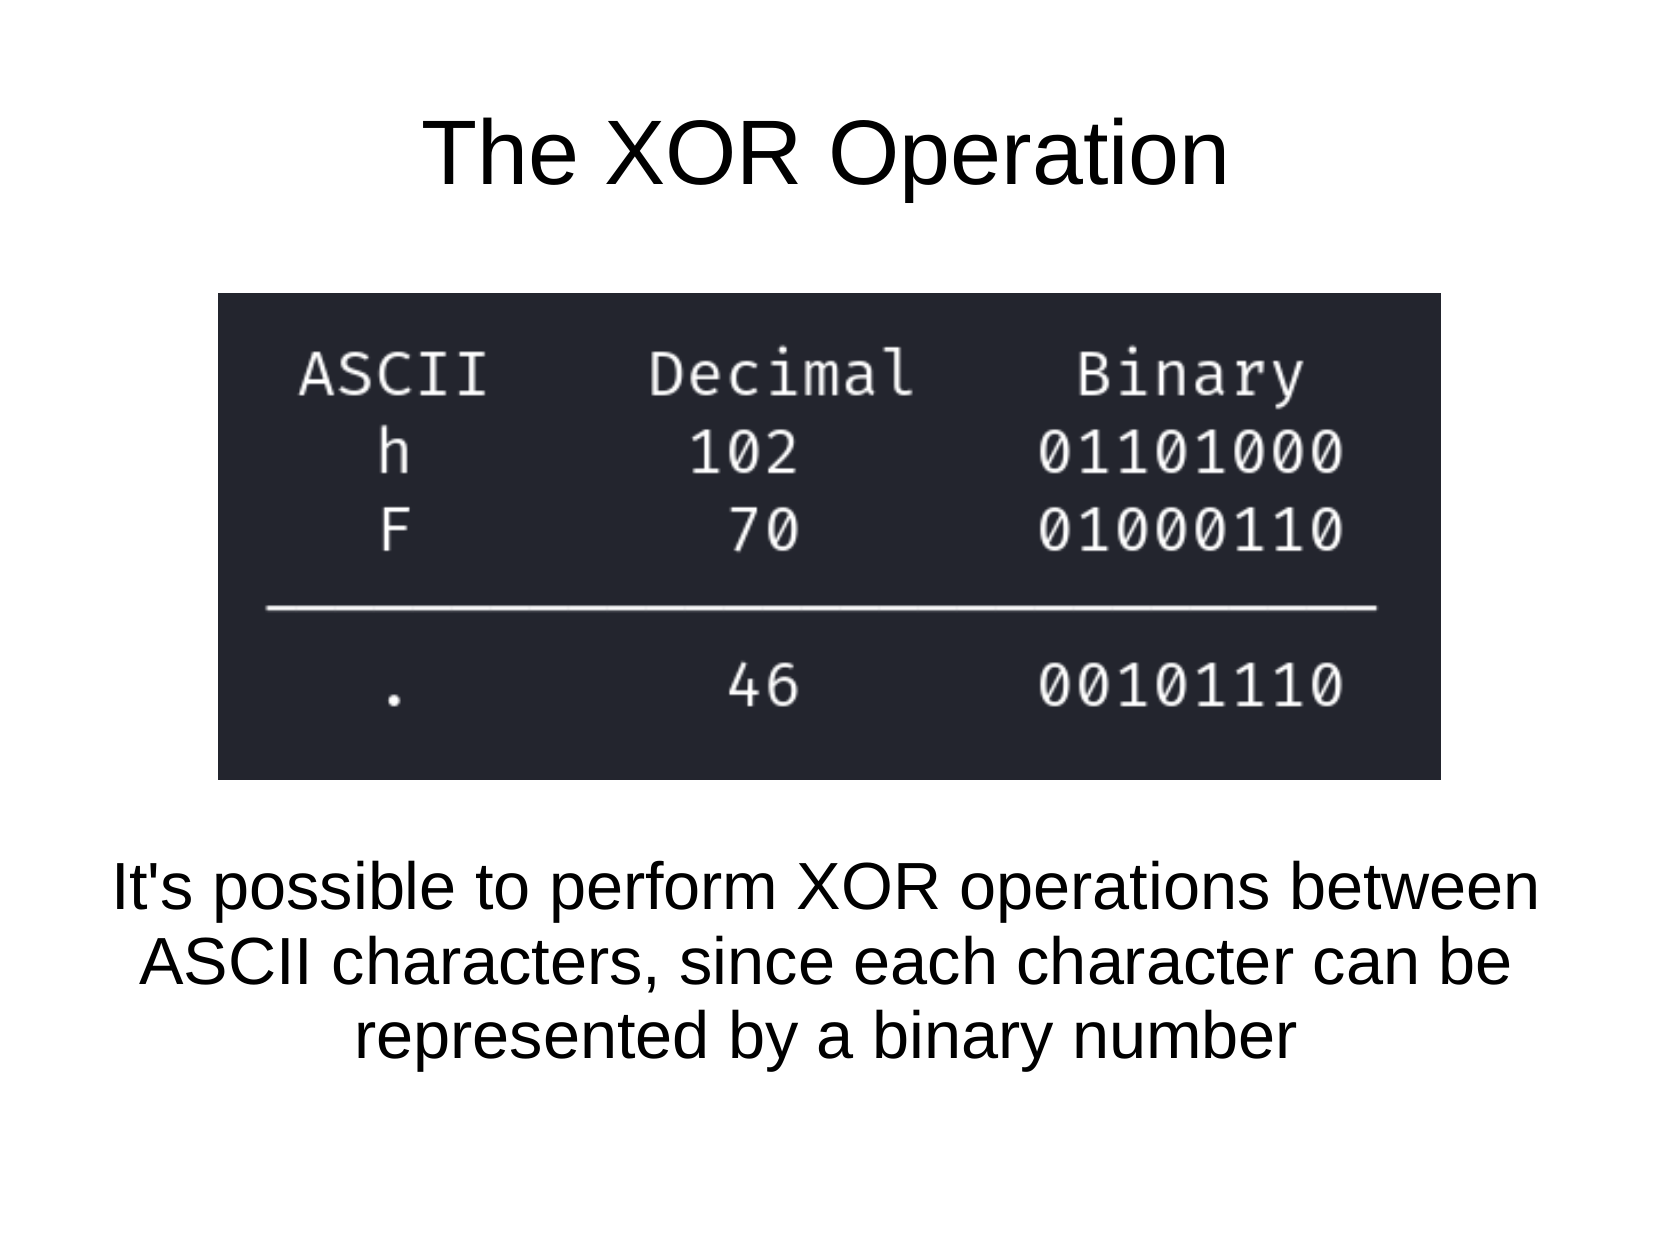

# The XOR Operation
It's possible to perform XOR operations between ASCII characters, since each character can be represented by a binary number